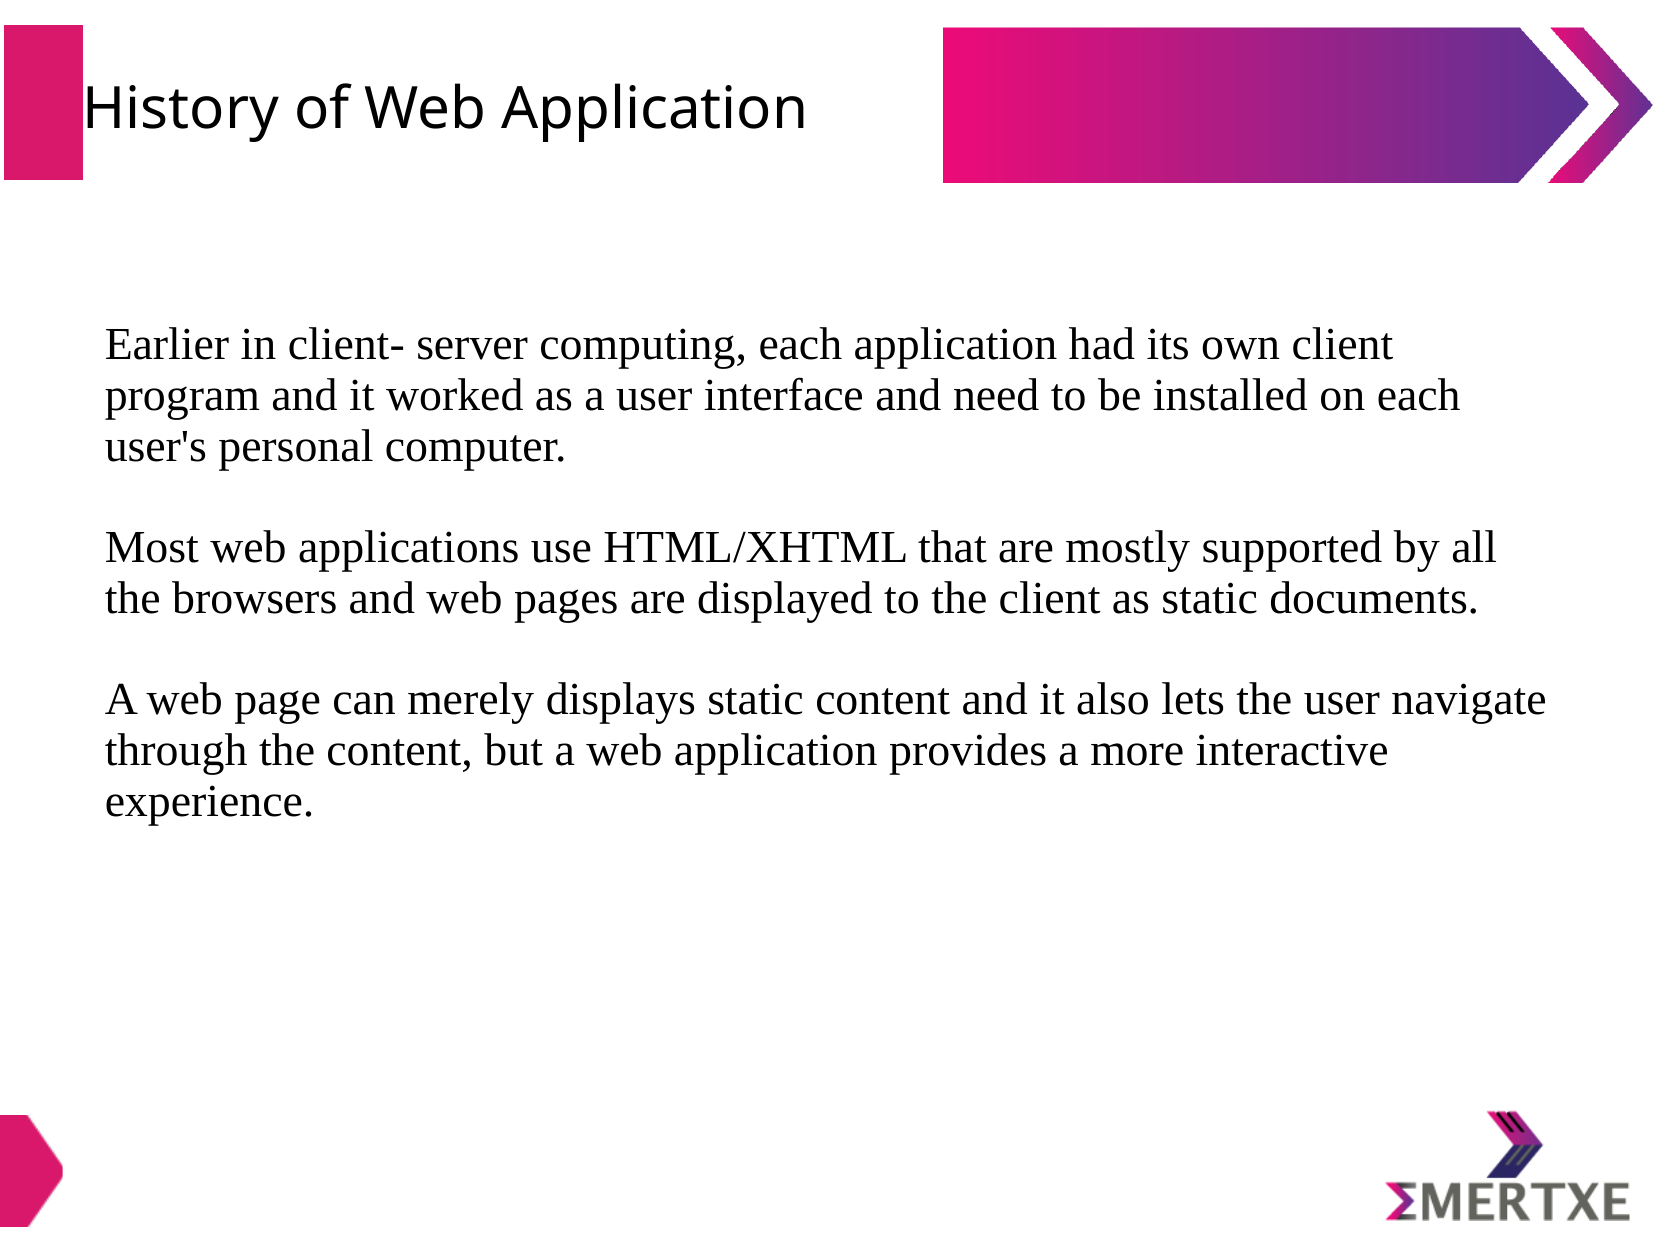

# History of Web Application
Earlier in client- server computing, each application had its own client program and it worked as a user interface and need to be installed on each user's personal computer.
Most web applications use HTML/XHTML that are mostly supported by all the browsers and web pages are displayed to the client as static documents.
A web page can merely displays static content and it also lets the user navigate through the content, but a web application provides a more interactive experience.